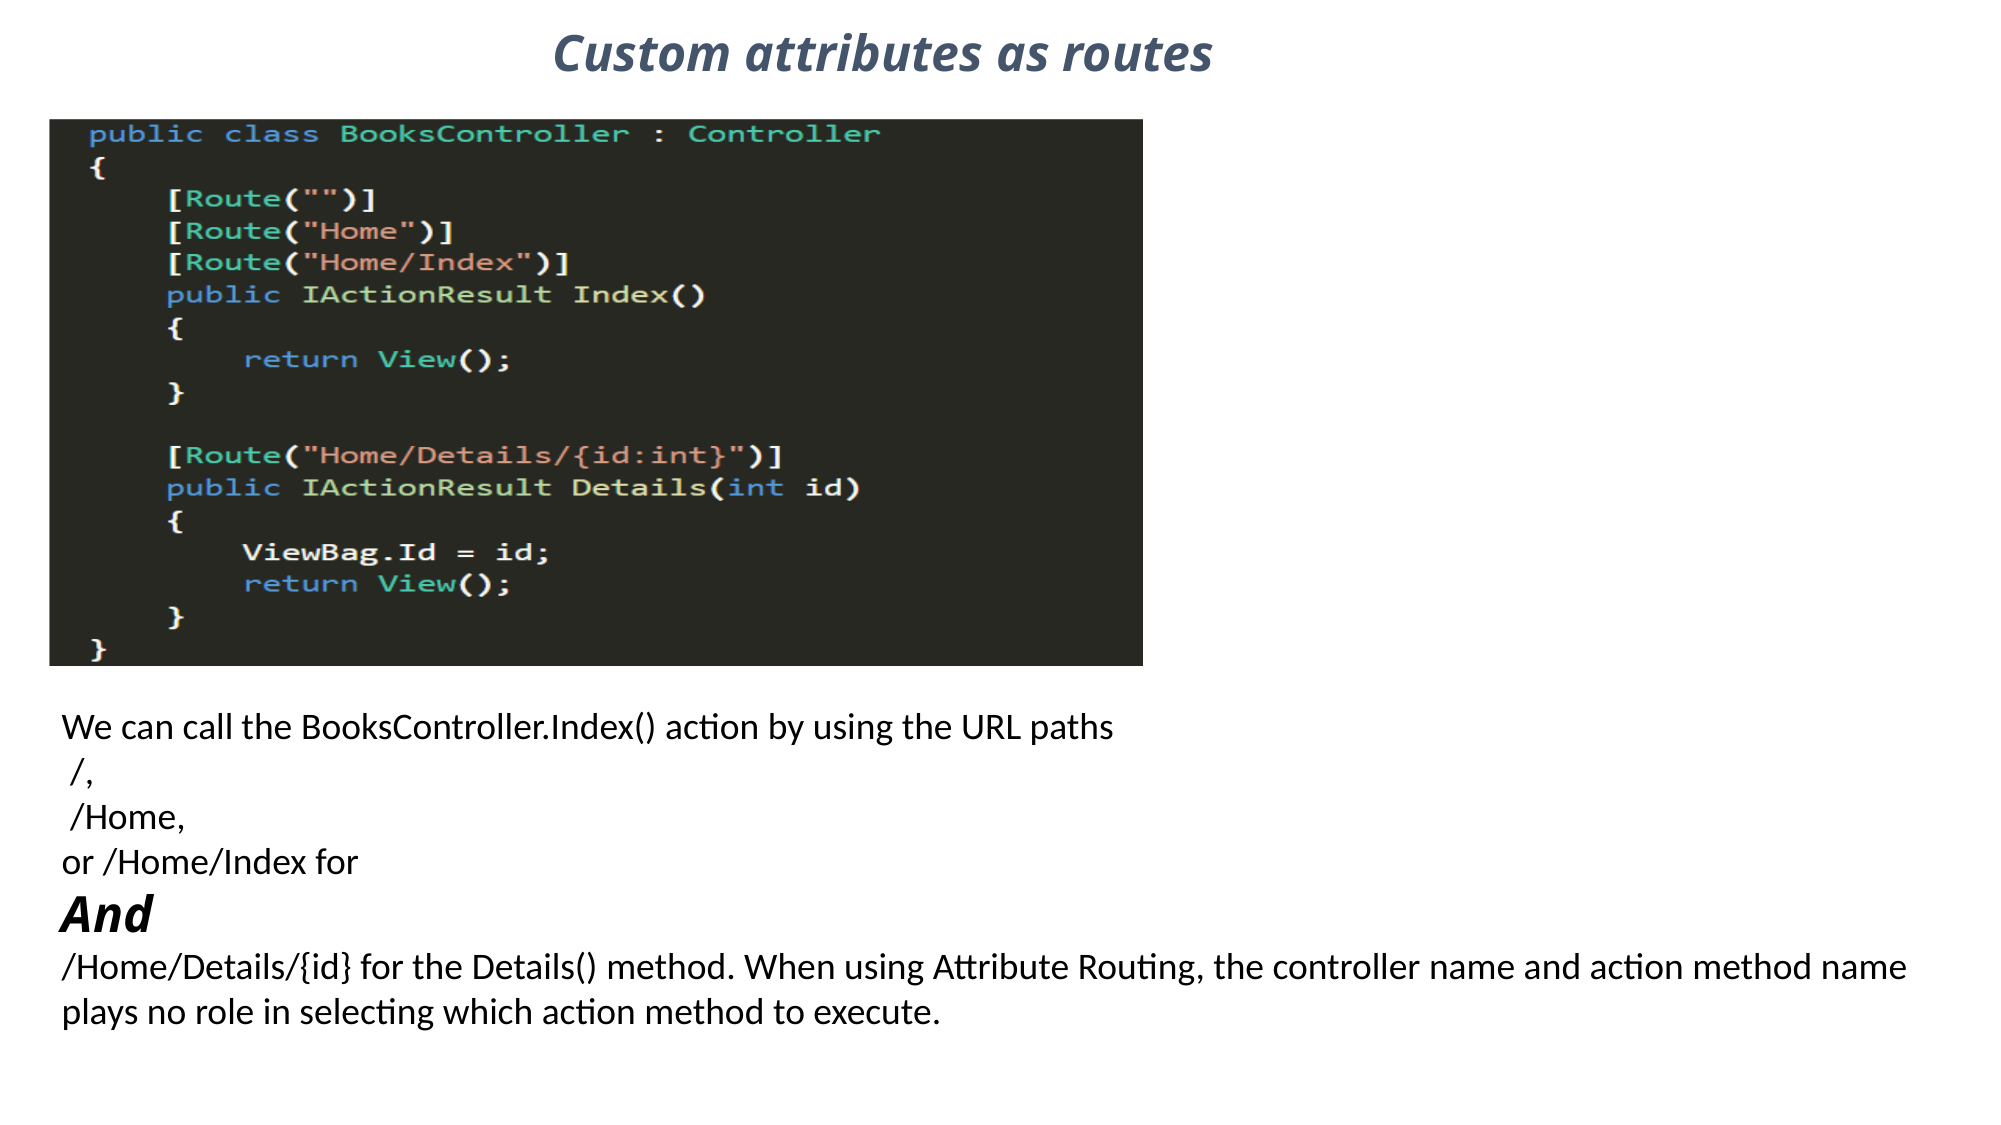

# Custom attributes as routes
We can call the BooksController.Index() action by using the URL paths
 /,
 /Home,
or /Home/Index for
And
/Home/Details/{id} for the Details() method. When using Attribute Routing, the controller name and action method name plays no role in selecting which action method to execute.